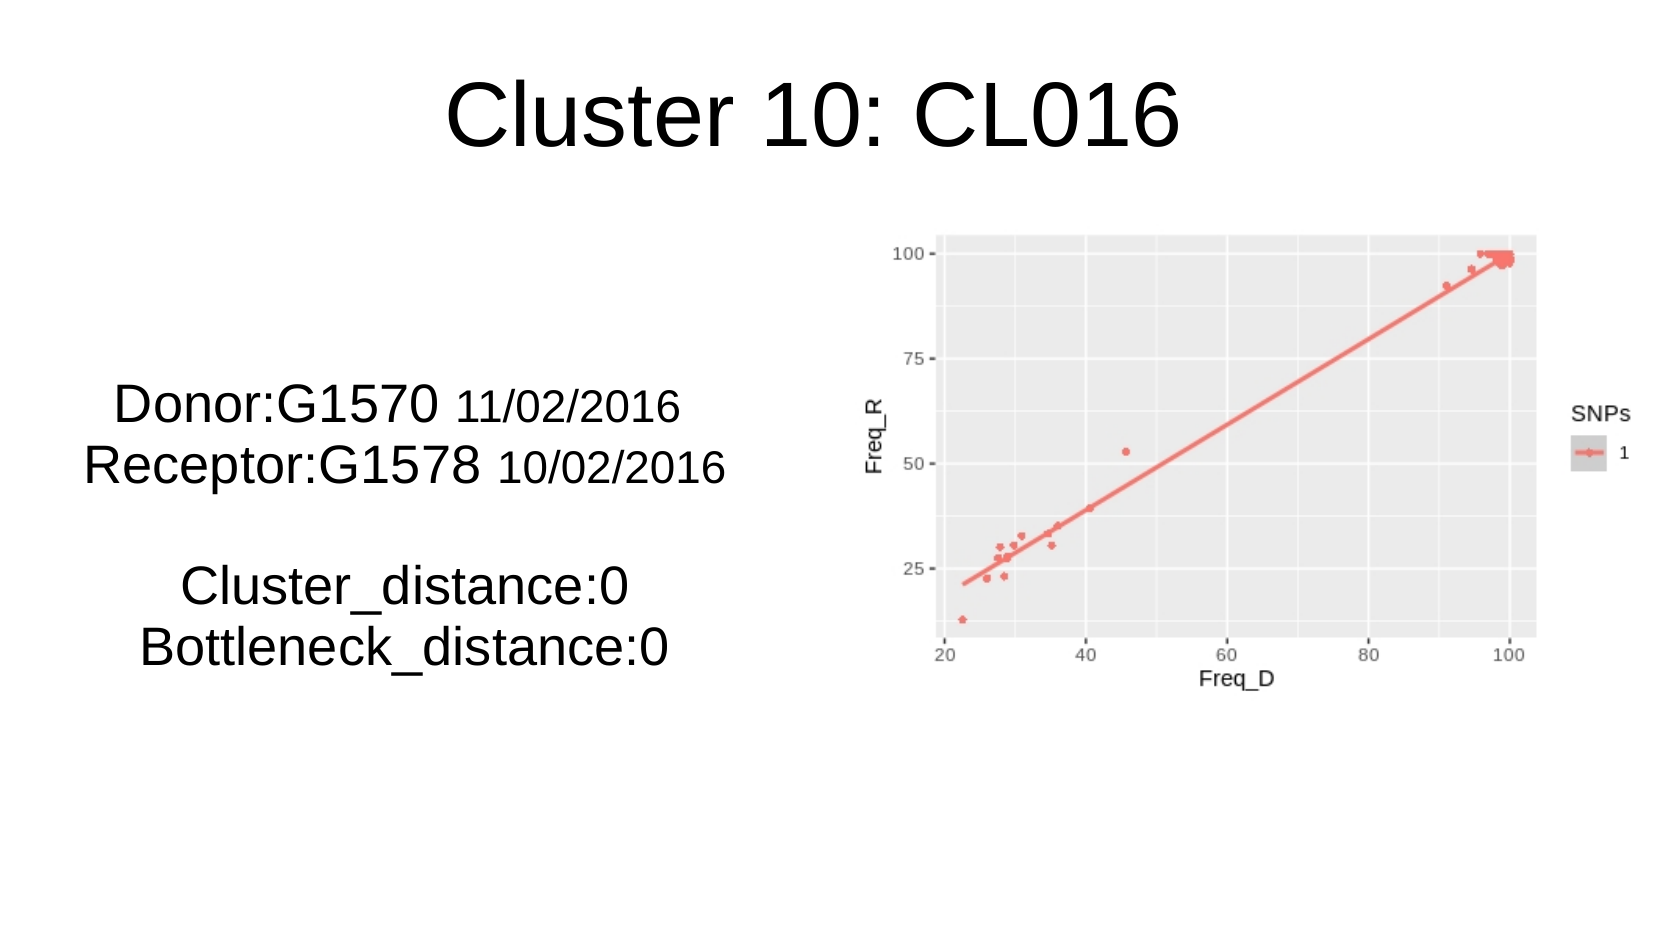

# Cluster 10: CL016
Donor:G1570 11/02/2016
Receptor:G1578 10/02/2016
Cluster_distance:0
Bottleneck_distance:0